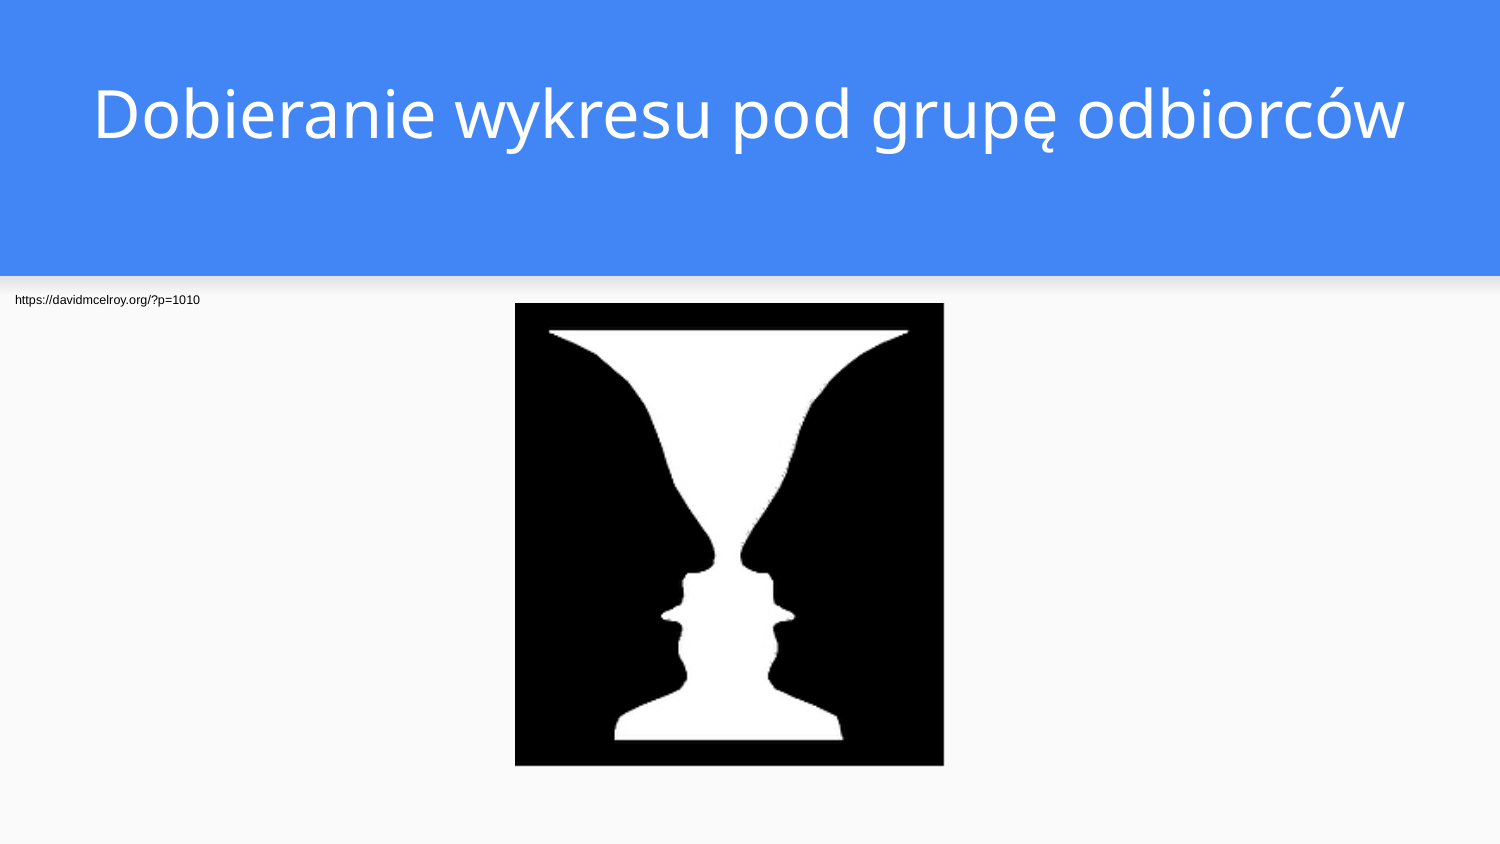

# Dobieranie wykresu pod grupę odbiorców
https://davidmcelroy.org/?p=1010